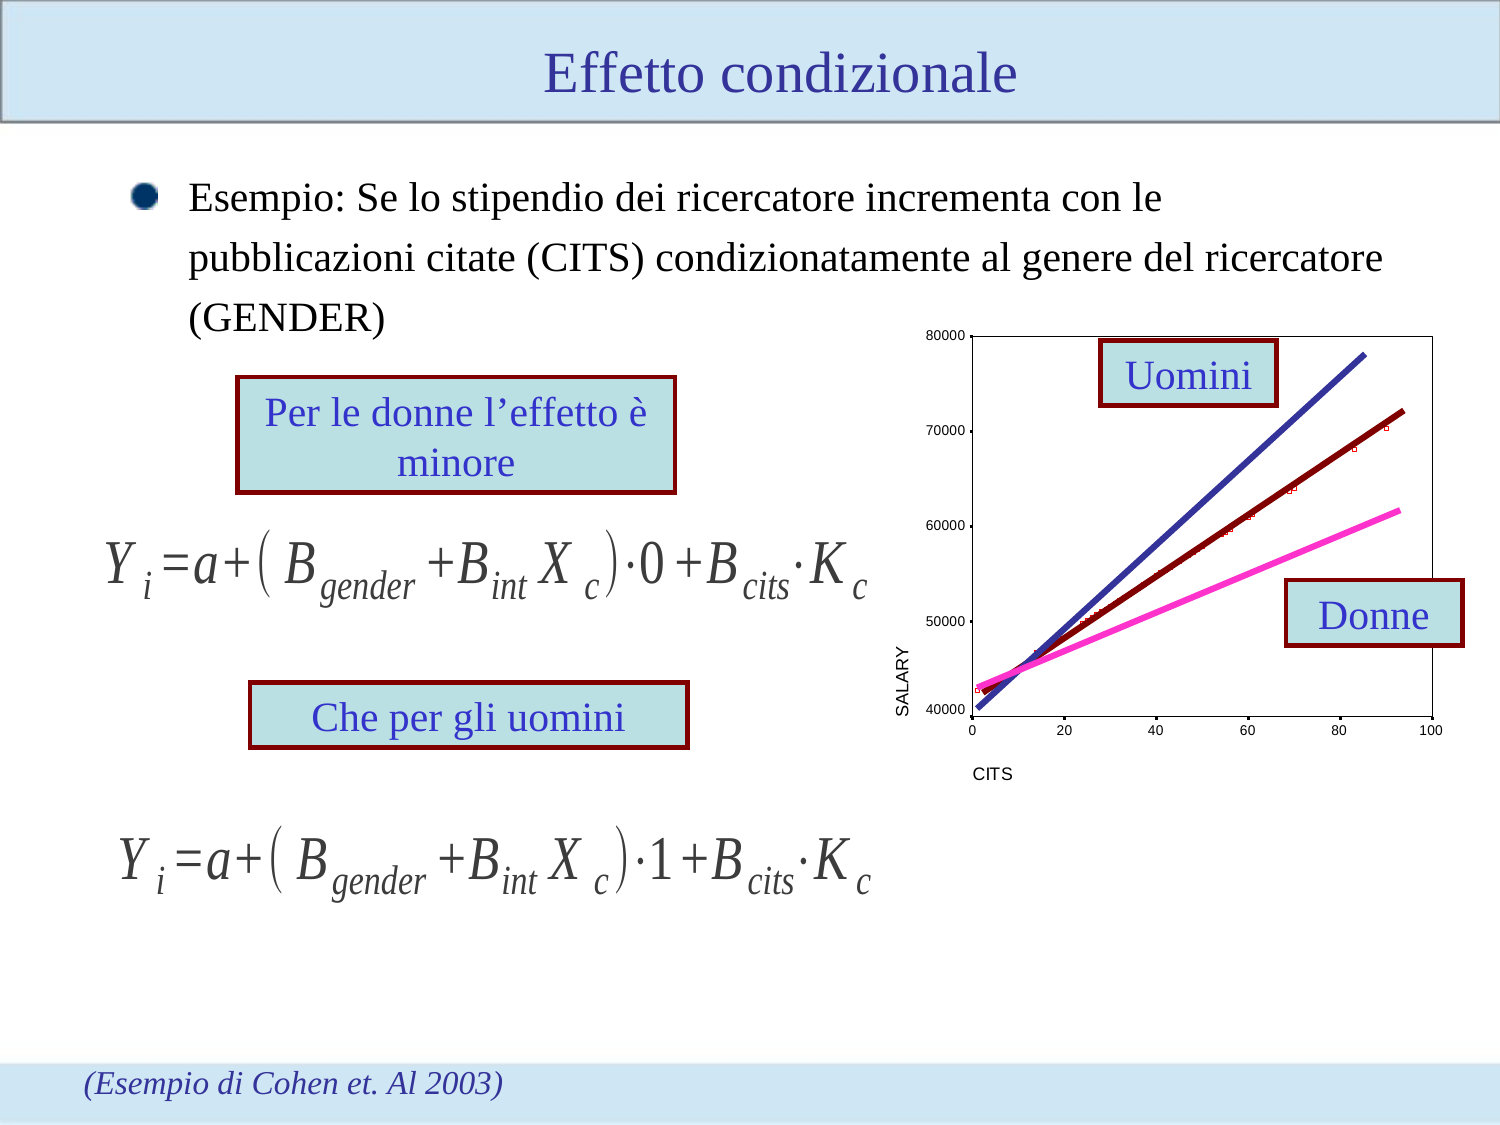

# Effetto condizionale
Esempio: Se lo stipendio dei ricercatore incrementa con le pubblicazioni citate (CITS) condizionatamente al genere del ricercatore (GENDER)
Uomini
Donne
Per le donne l’effetto è minore
Che per gli uomini
(Esempio di Cohen et. Al 2003)